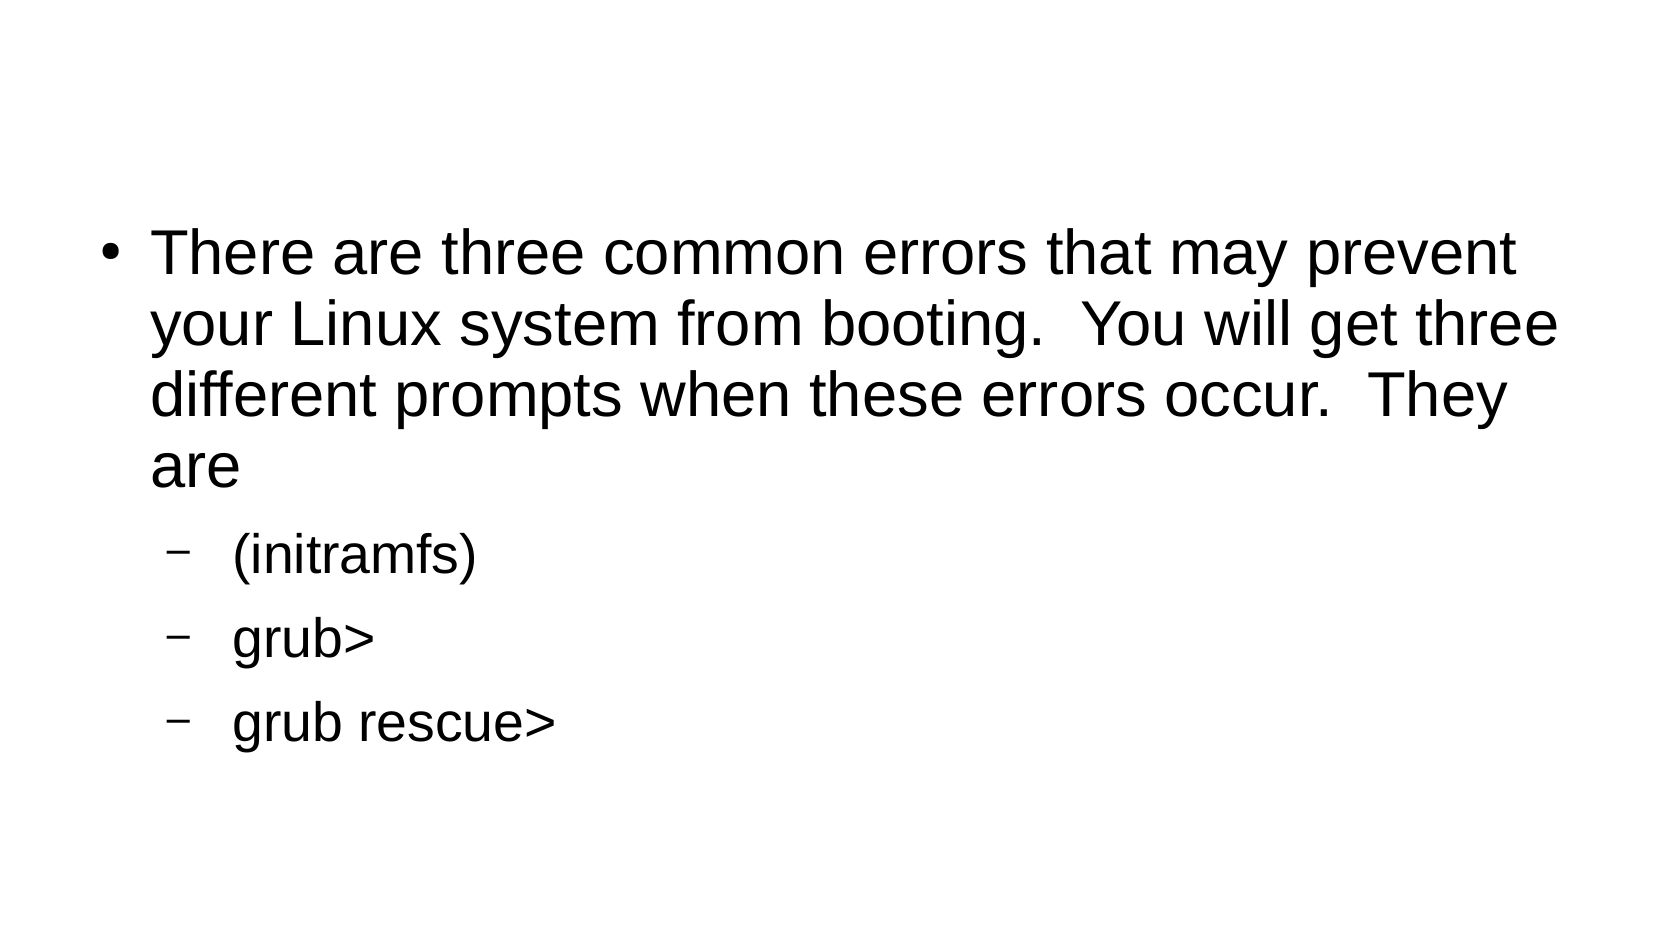

#
There are three common errors that may prevent your Linux system from booting. You will get three different prompts when these errors occur. They are
 (initramfs)
 grub>
 grub rescue>